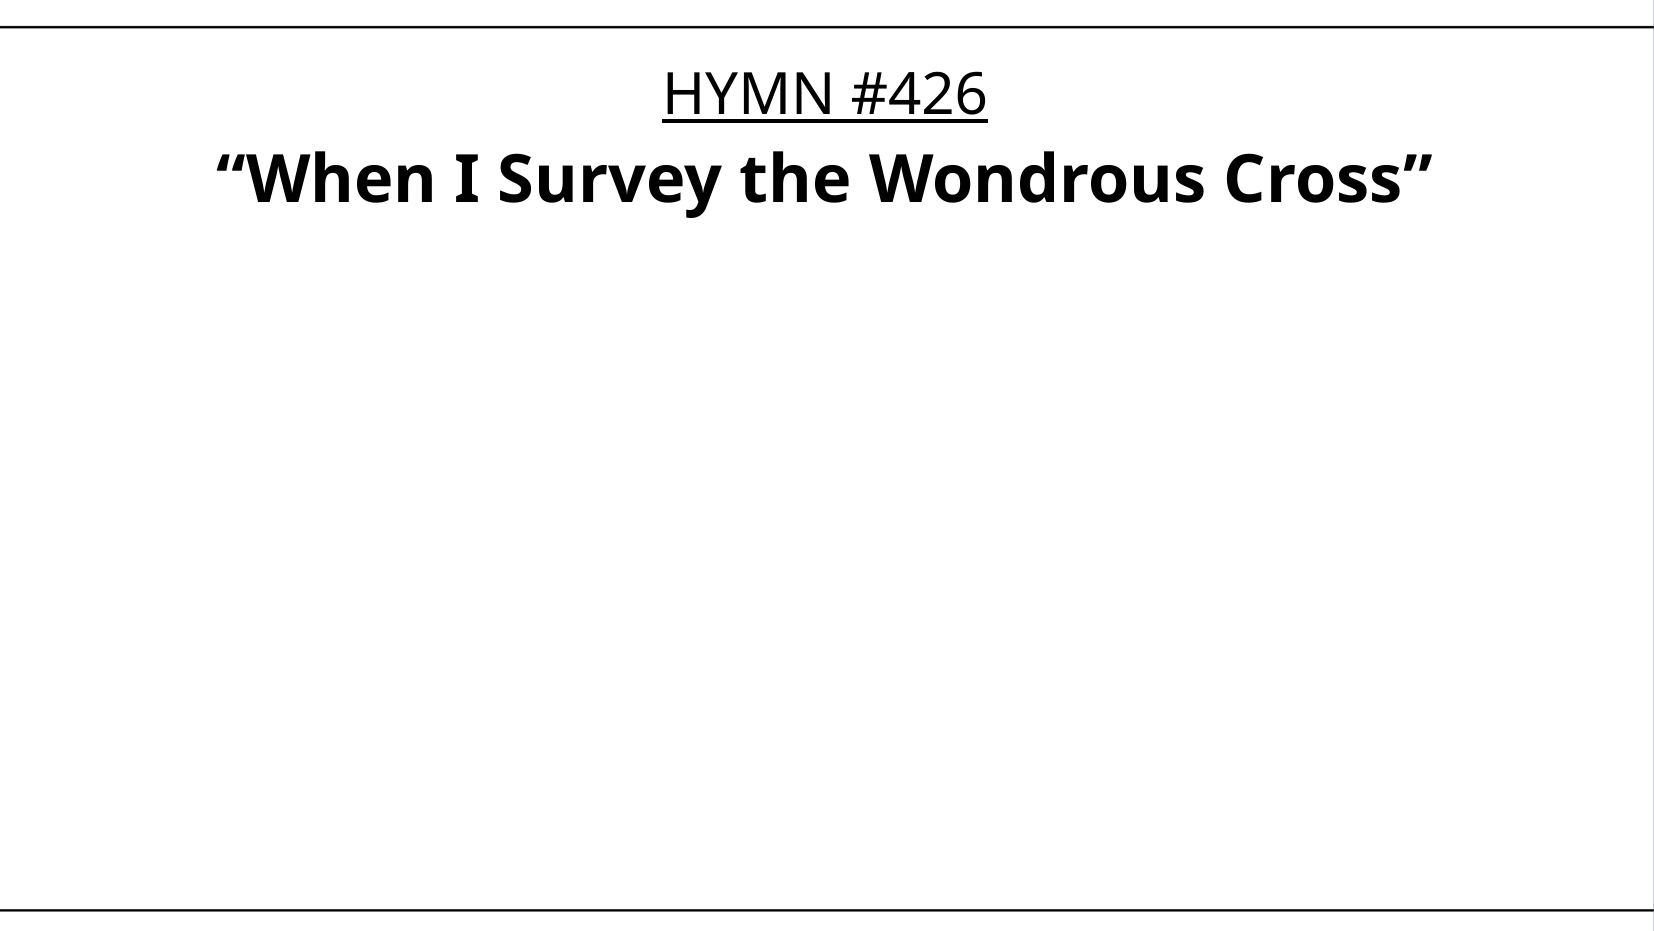

HYMN #426
“When I Survey the Wondrous Cross”